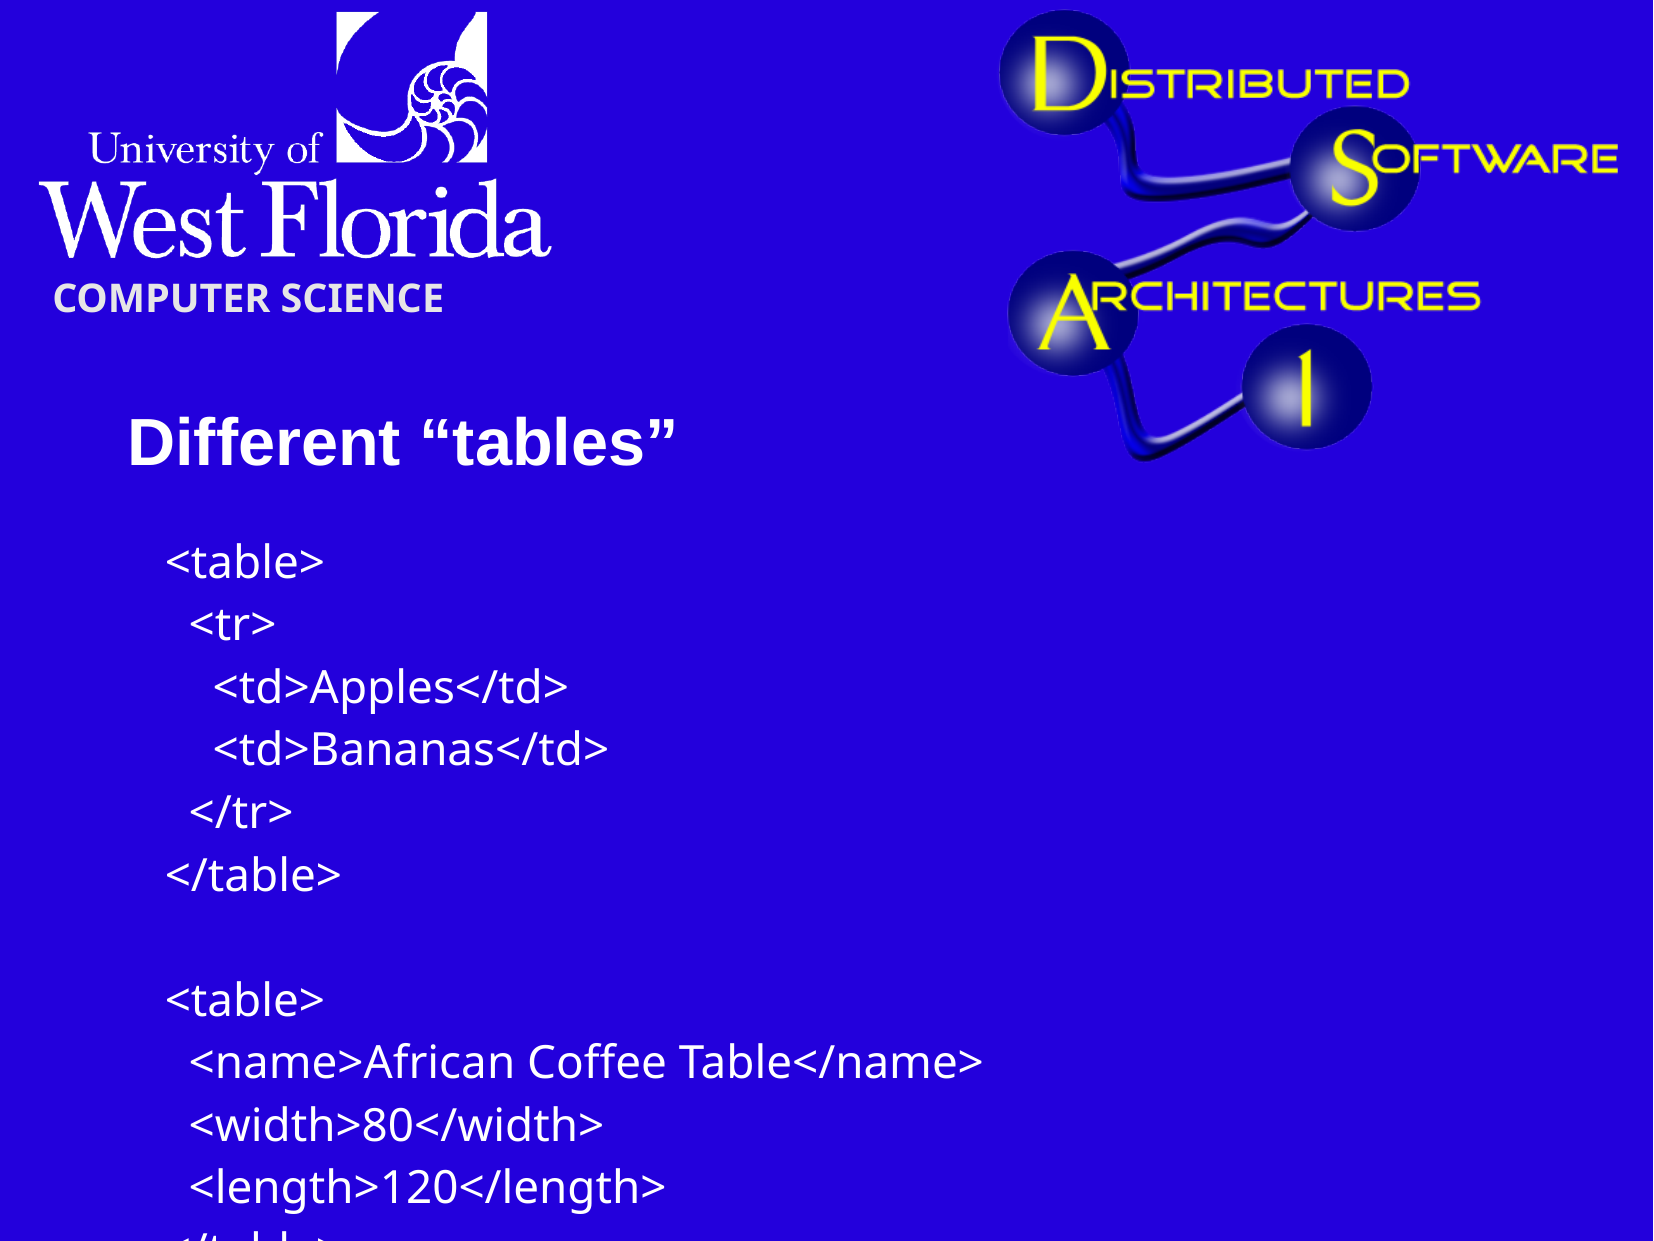

COMPUTER SCIENCE
Different “tables”
<table>
 <tr>
 <td>Apples</td>
 <td>Bananas</td>
 </tr>
</table>
<table>
 <name>African Coffee Table</name>
 <width>80</width>
 <length>120</length>
</table>